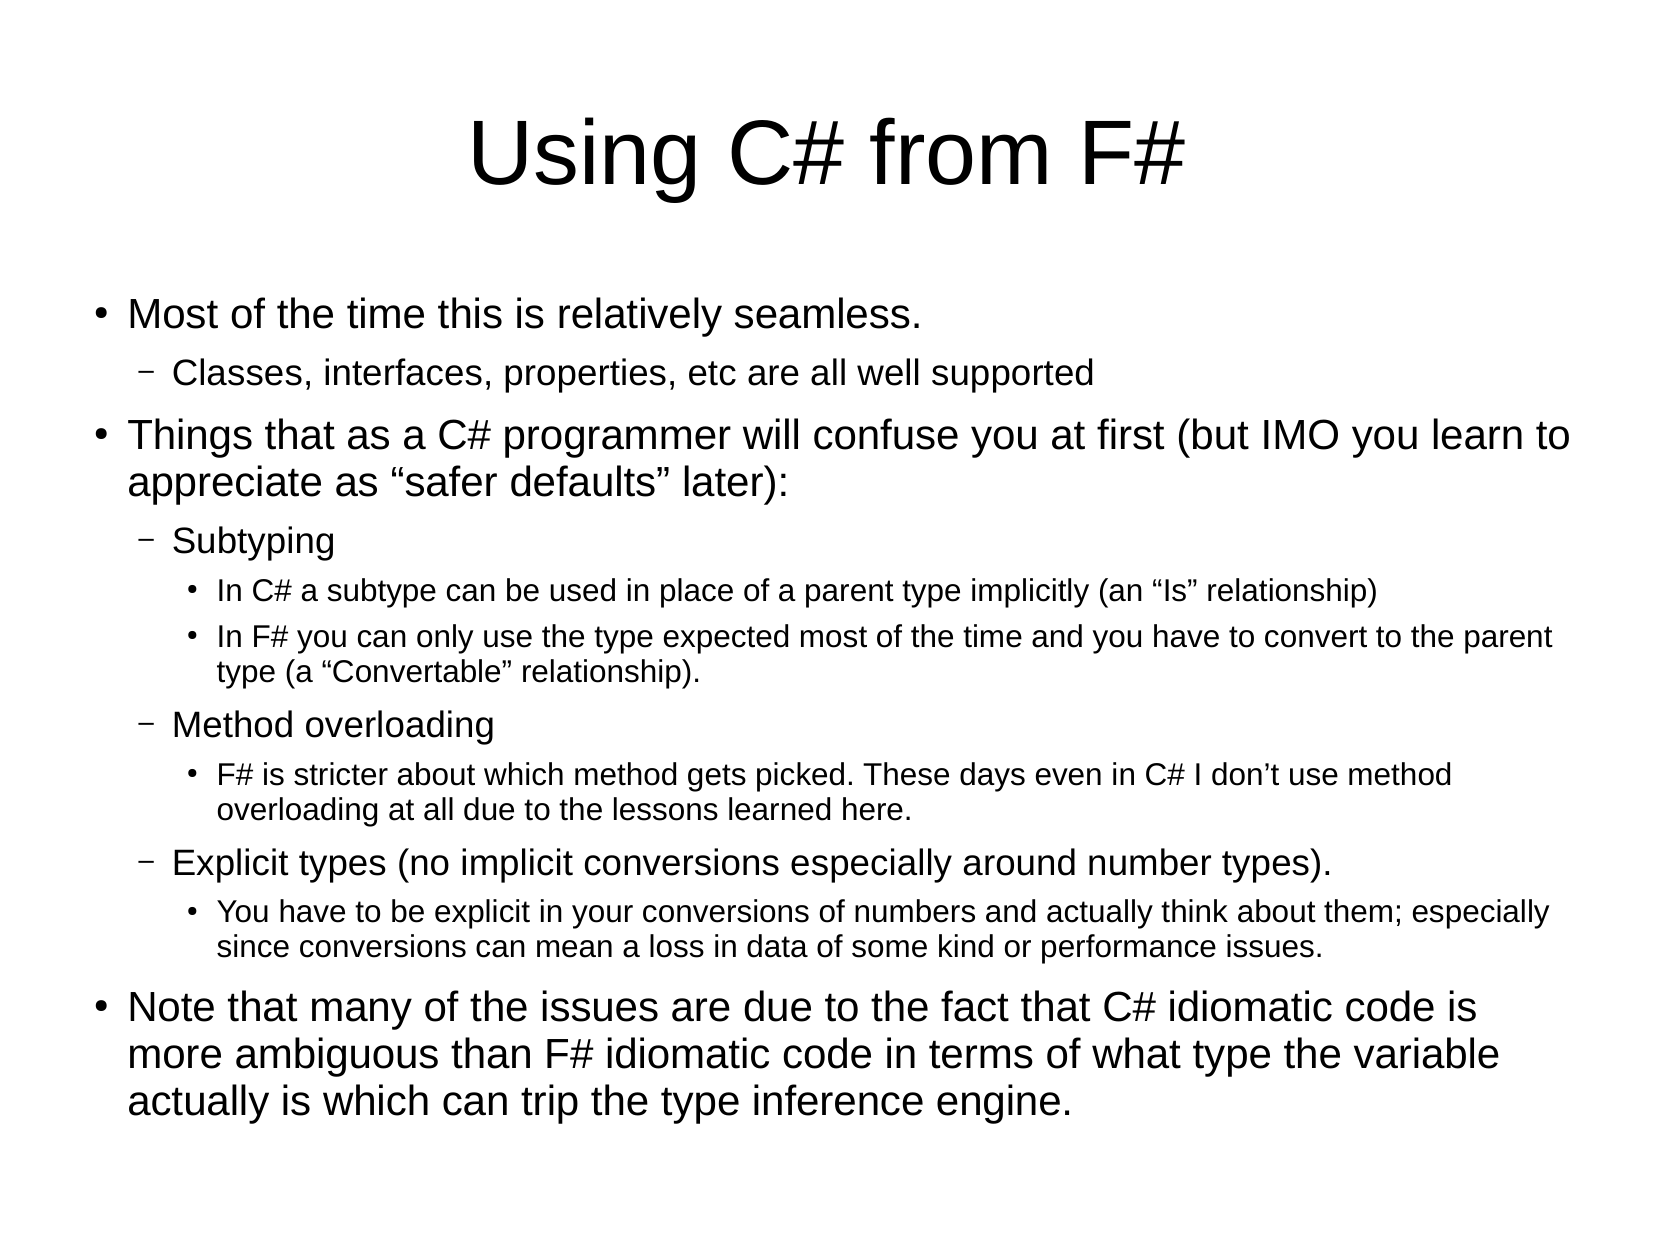

# Using C# from F#
Most of the time this is relatively seamless.
Classes, interfaces, properties, etc are all well supported
Things that as a C# programmer will confuse you at first (but IMO you learn to appreciate as “safer defaults” later):
Subtyping
In C# a subtype can be used in place of a parent type implicitly (an “Is” relationship)
In F# you can only use the type expected most of the time and you have to convert to the parent type (a “Convertable” relationship).
Method overloading
F# is stricter about which method gets picked. These days even in C# I don’t use method overloading at all due to the lessons learned here.
Explicit types (no implicit conversions especially around number types).
You have to be explicit in your conversions of numbers and actually think about them; especially since conversions can mean a loss in data of some kind or performance issues.
Note that many of the issues are due to the fact that C# idiomatic code is more ambiguous than F# idiomatic code in terms of what type the variable actually is which can trip the type inference engine.